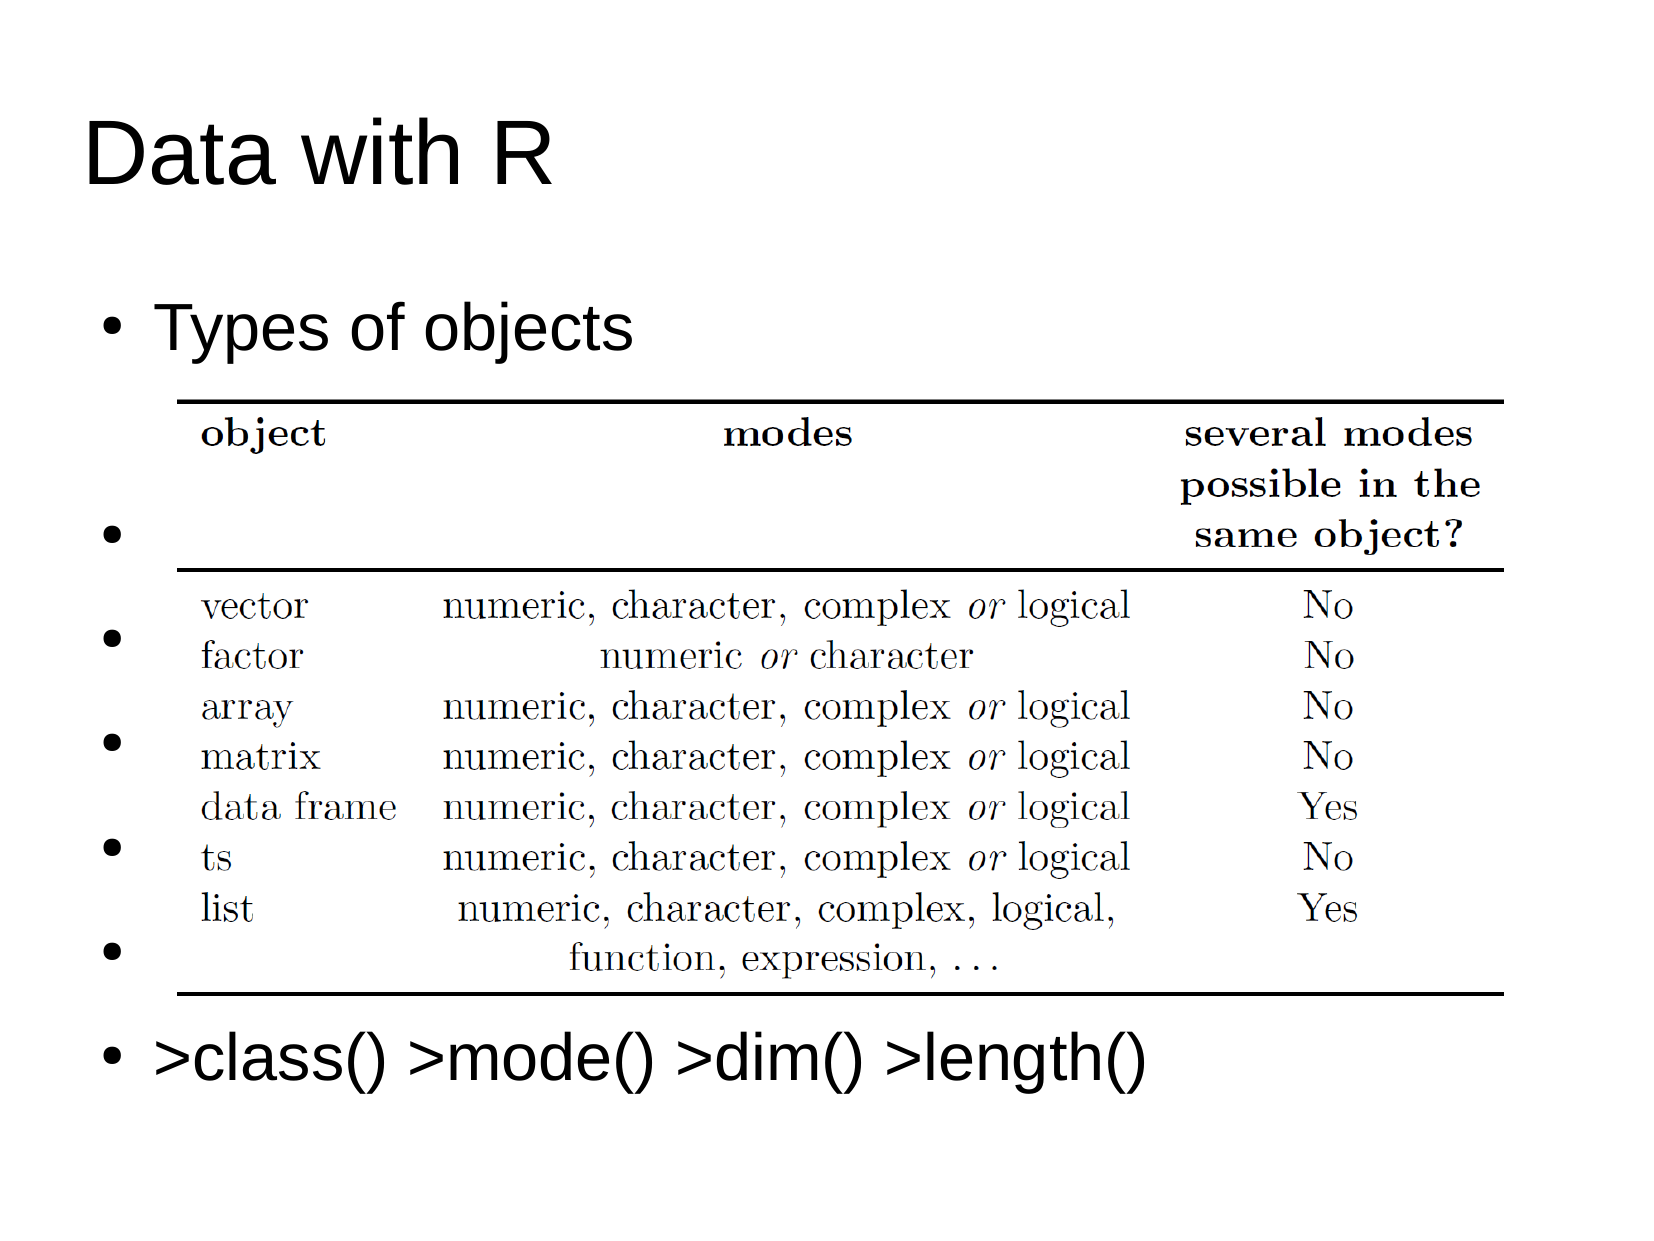

# Data with R
Types of objects
>class() >mode() >dim() >length()